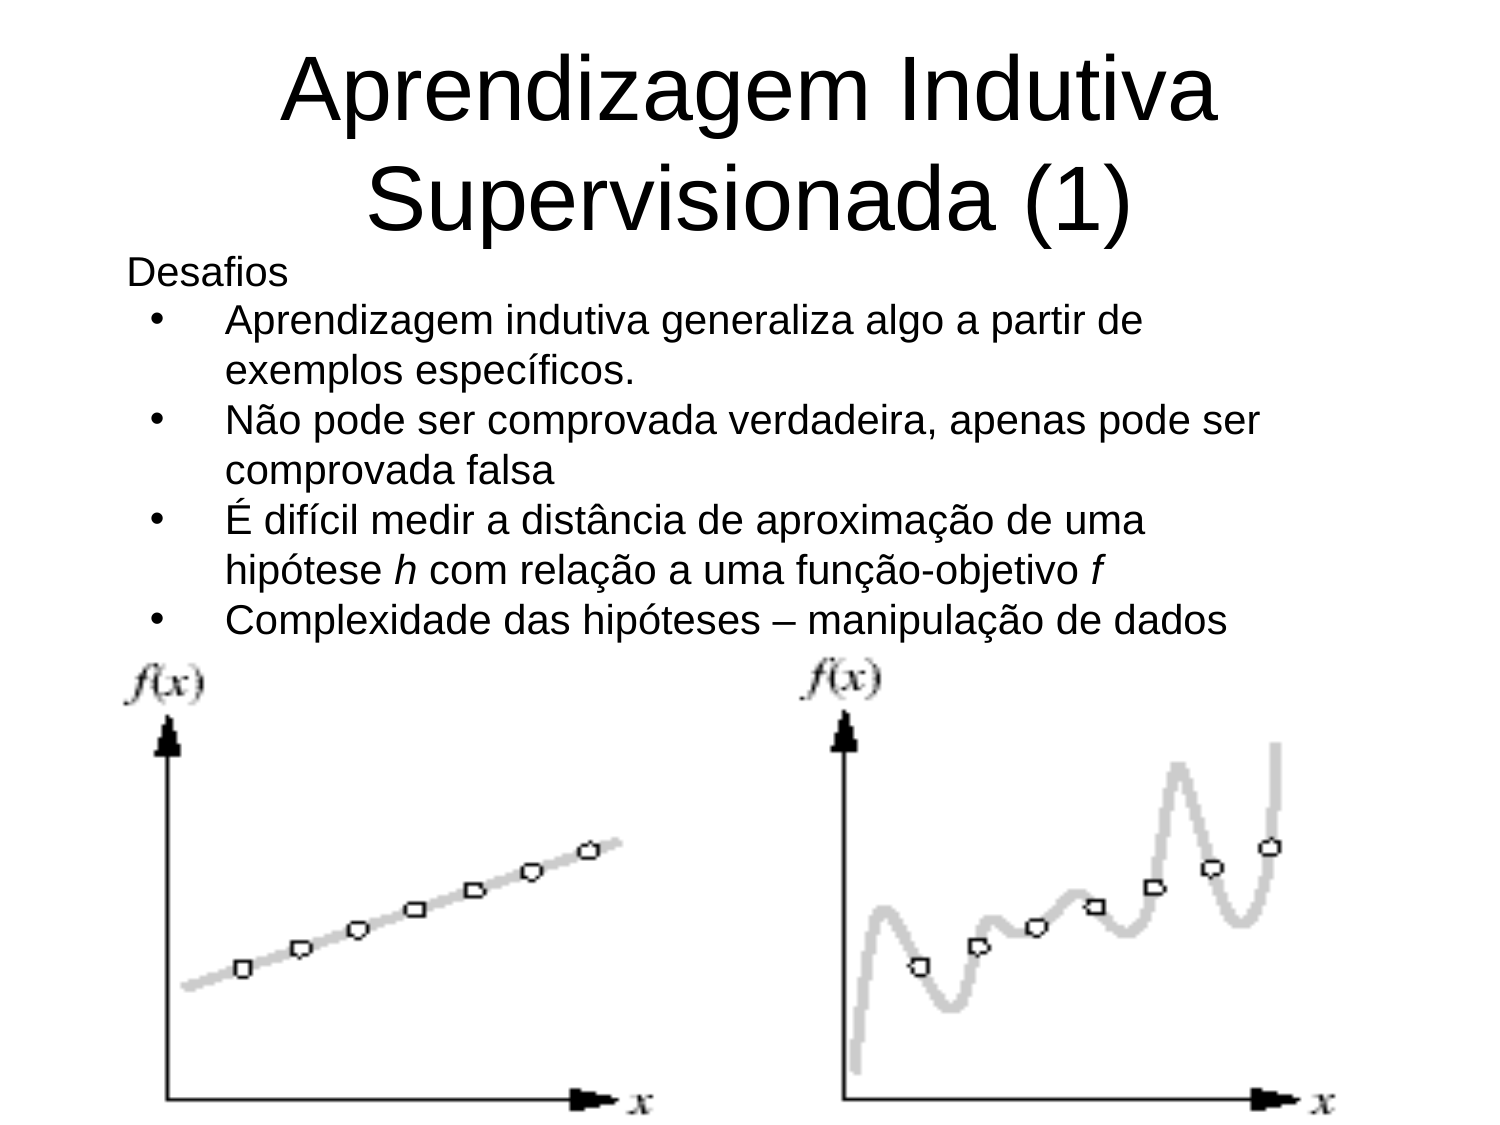

# Aprendizagem Indutiva Supervisionada (1)
Desafios
Aprendizagem indutiva generaliza algo a partir de exemplos específicos.
Não pode ser comprovada verdadeira, apenas pode ser comprovada falsa
É difícil medir a distância de aproximação de uma hipótese h com relação a uma função-objetivo f
Complexidade das hipóteses – manipulação de dados